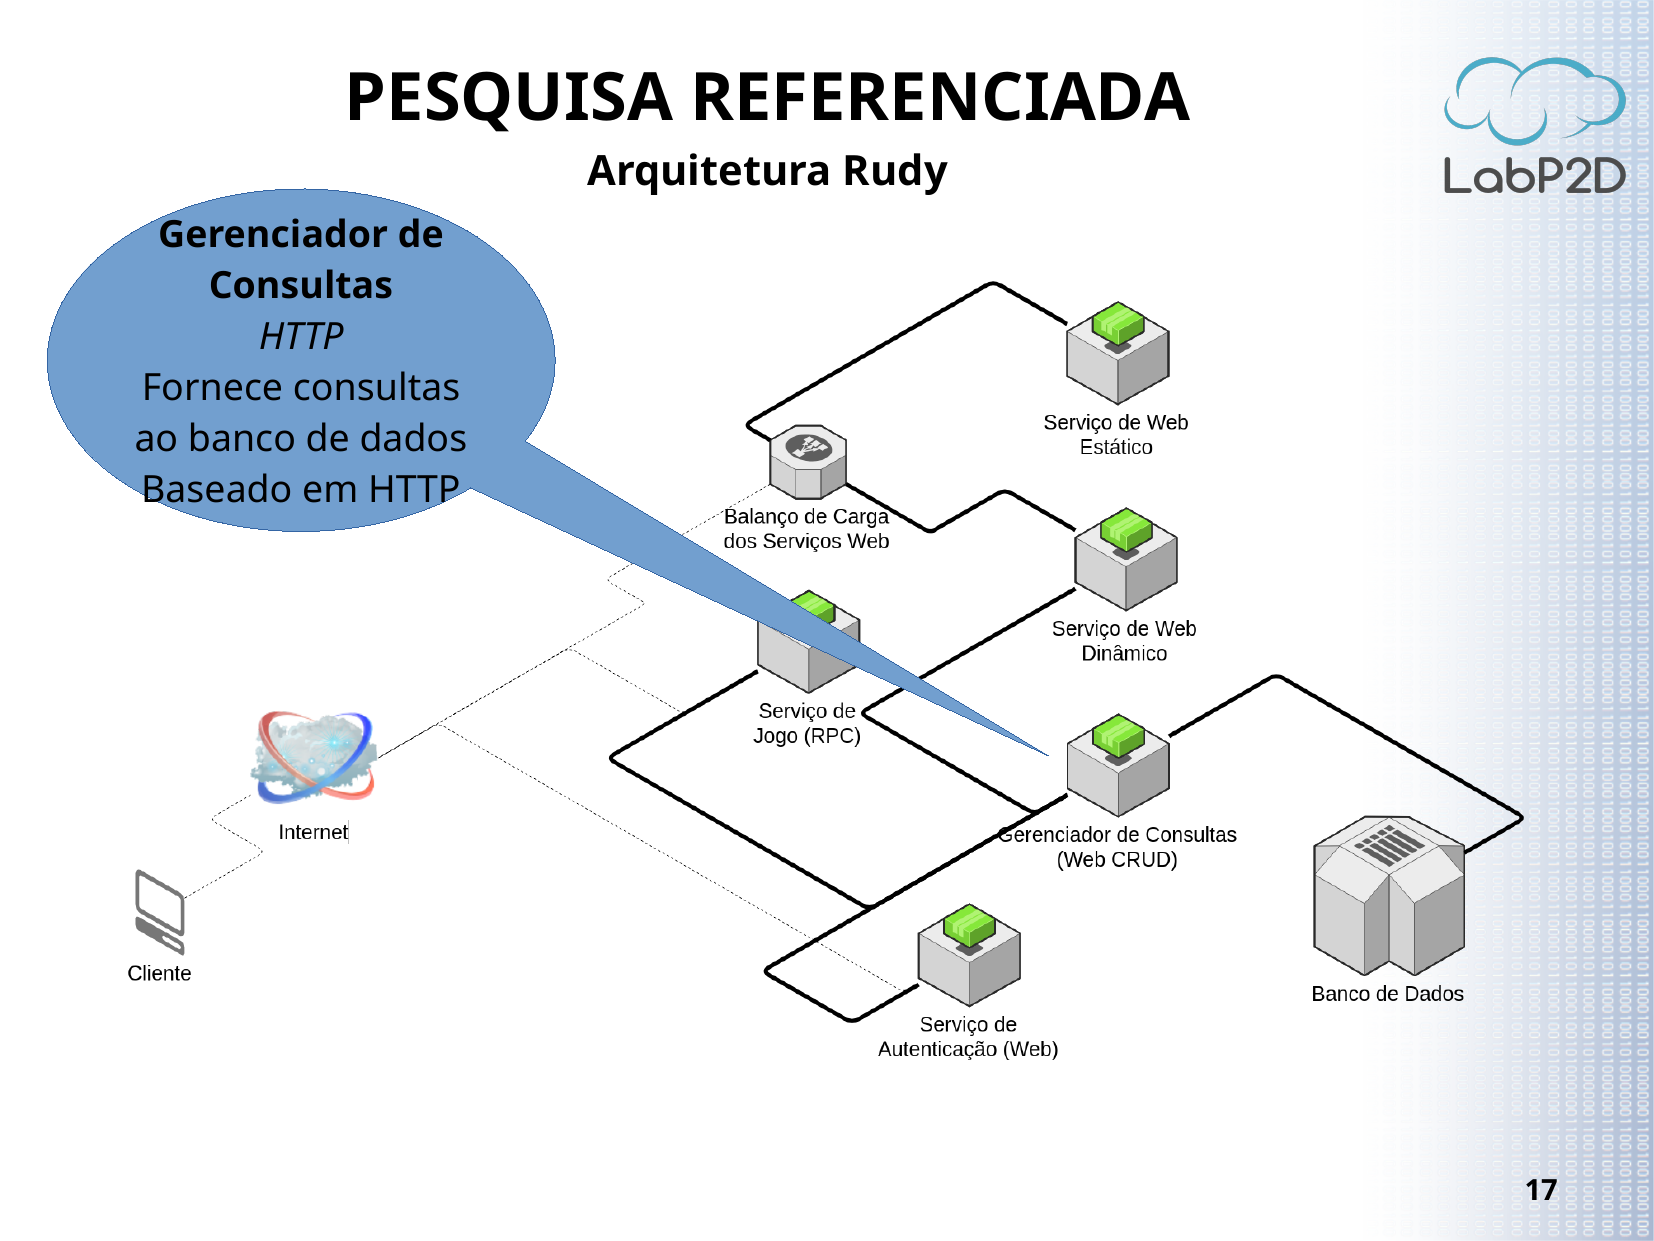

# PESQUISA REFERENCIADA Arquitetura Rudy
Gerenciador de
Consultas
HTTP
Fornece consultas
ao banco de dados
Baseado em HTTP
17